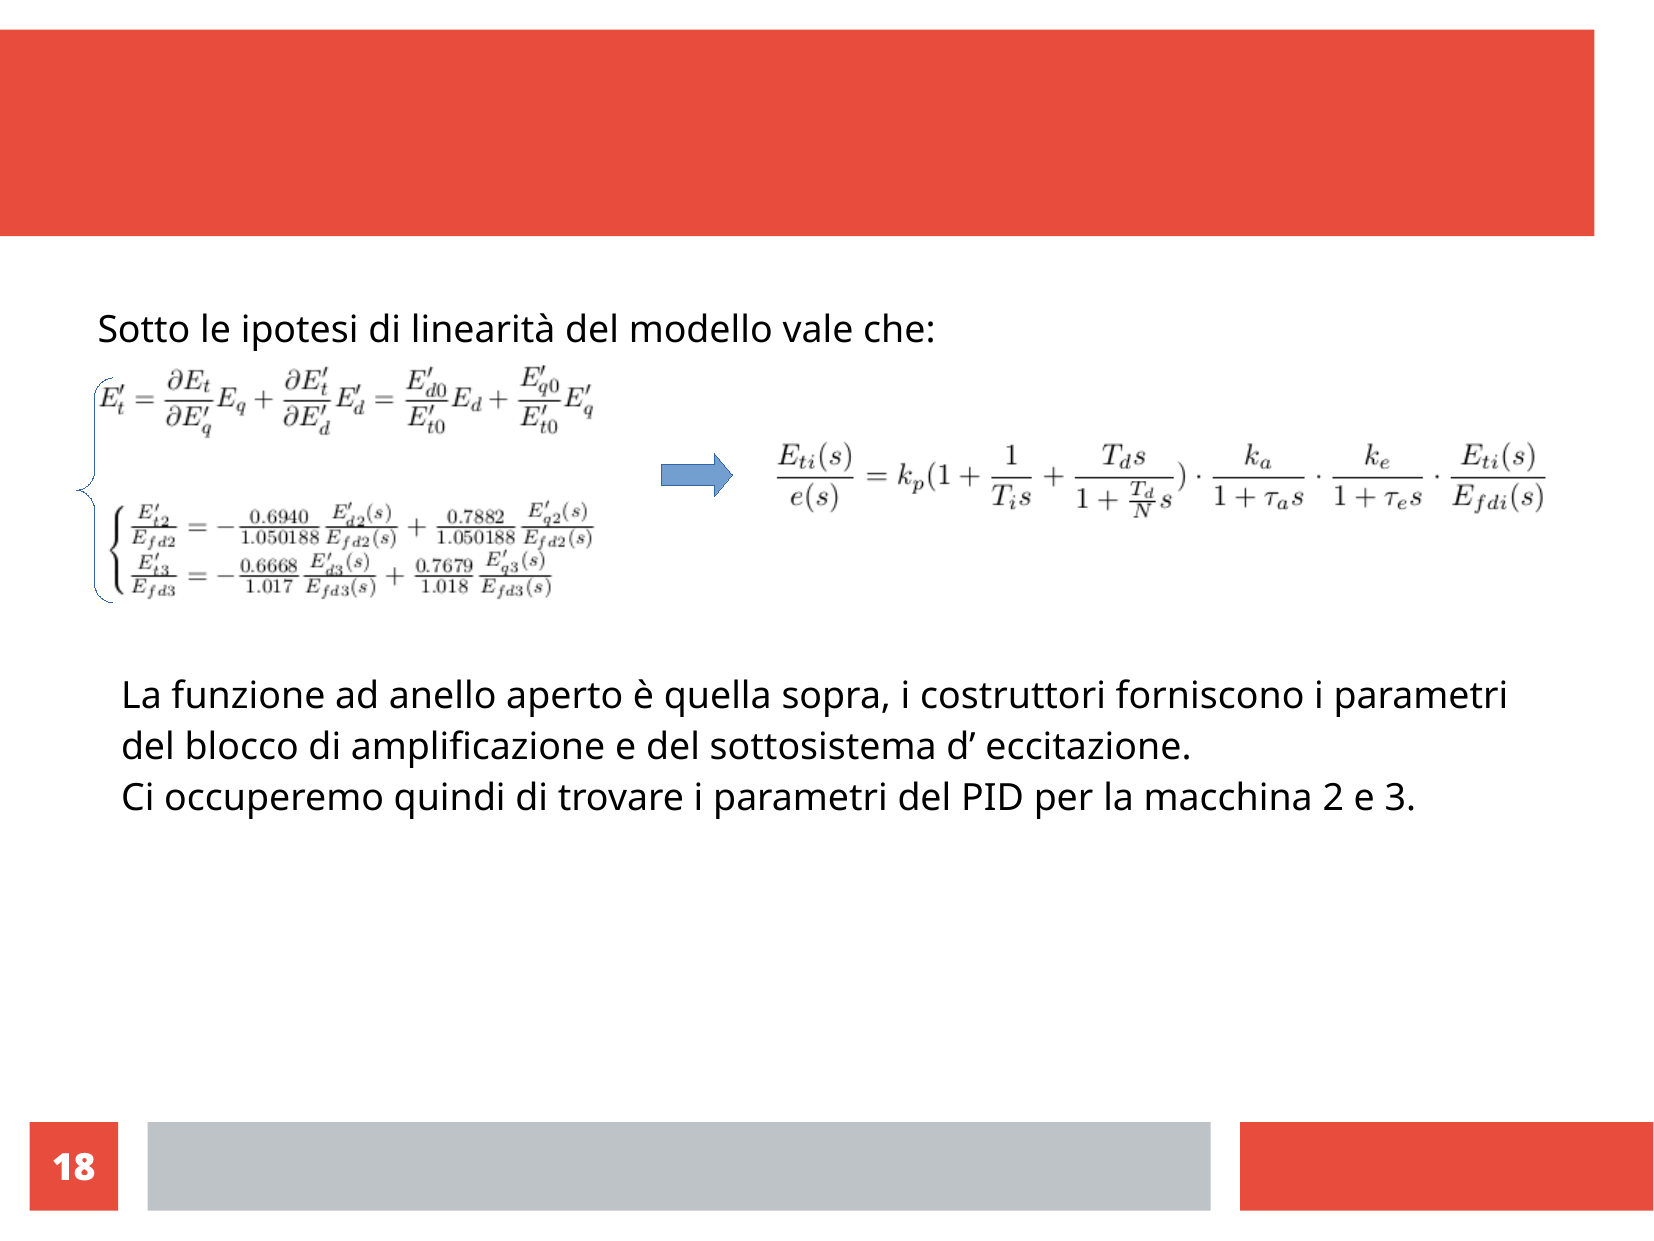

Sotto le ipotesi di linearità del modello vale che:
La funzione ad anello aperto è quella sopra, i costruttori forniscono i parametri del blocco di amplificazione e del sottosistema d’ eccitazione.
Ci occuperemo quindi di trovare i parametri del PID per la macchina 2 e 3.
18